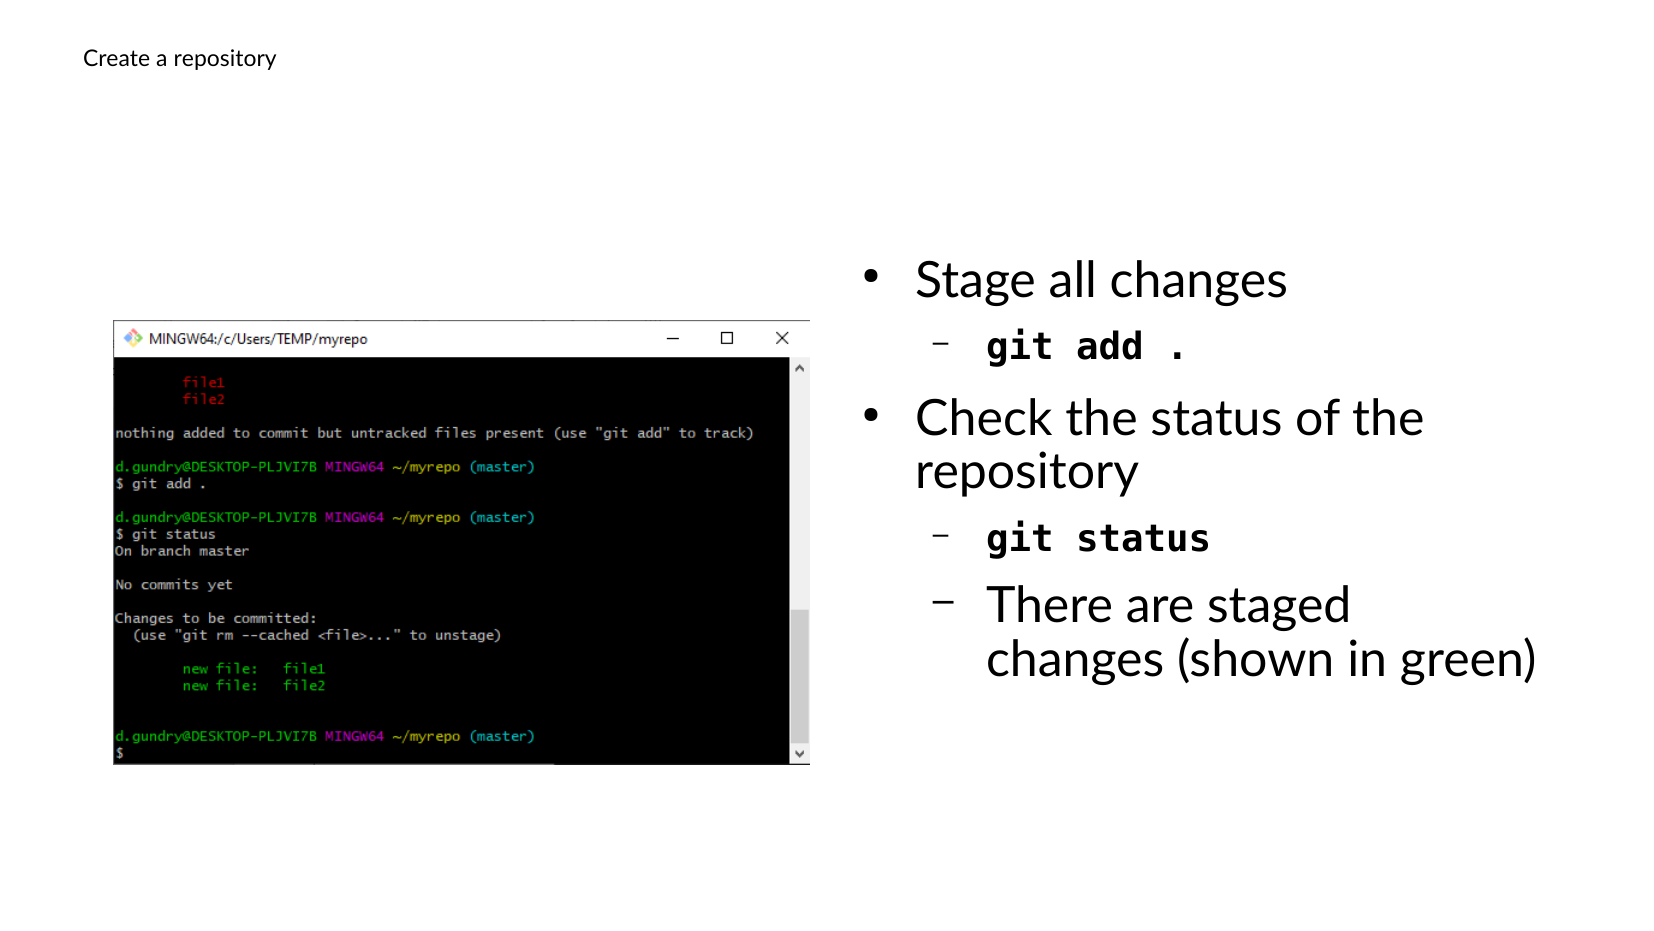

Create a repository
# Stage all changes
git add .
Check the status of the repository
git status
There are staged changes (shown in green)